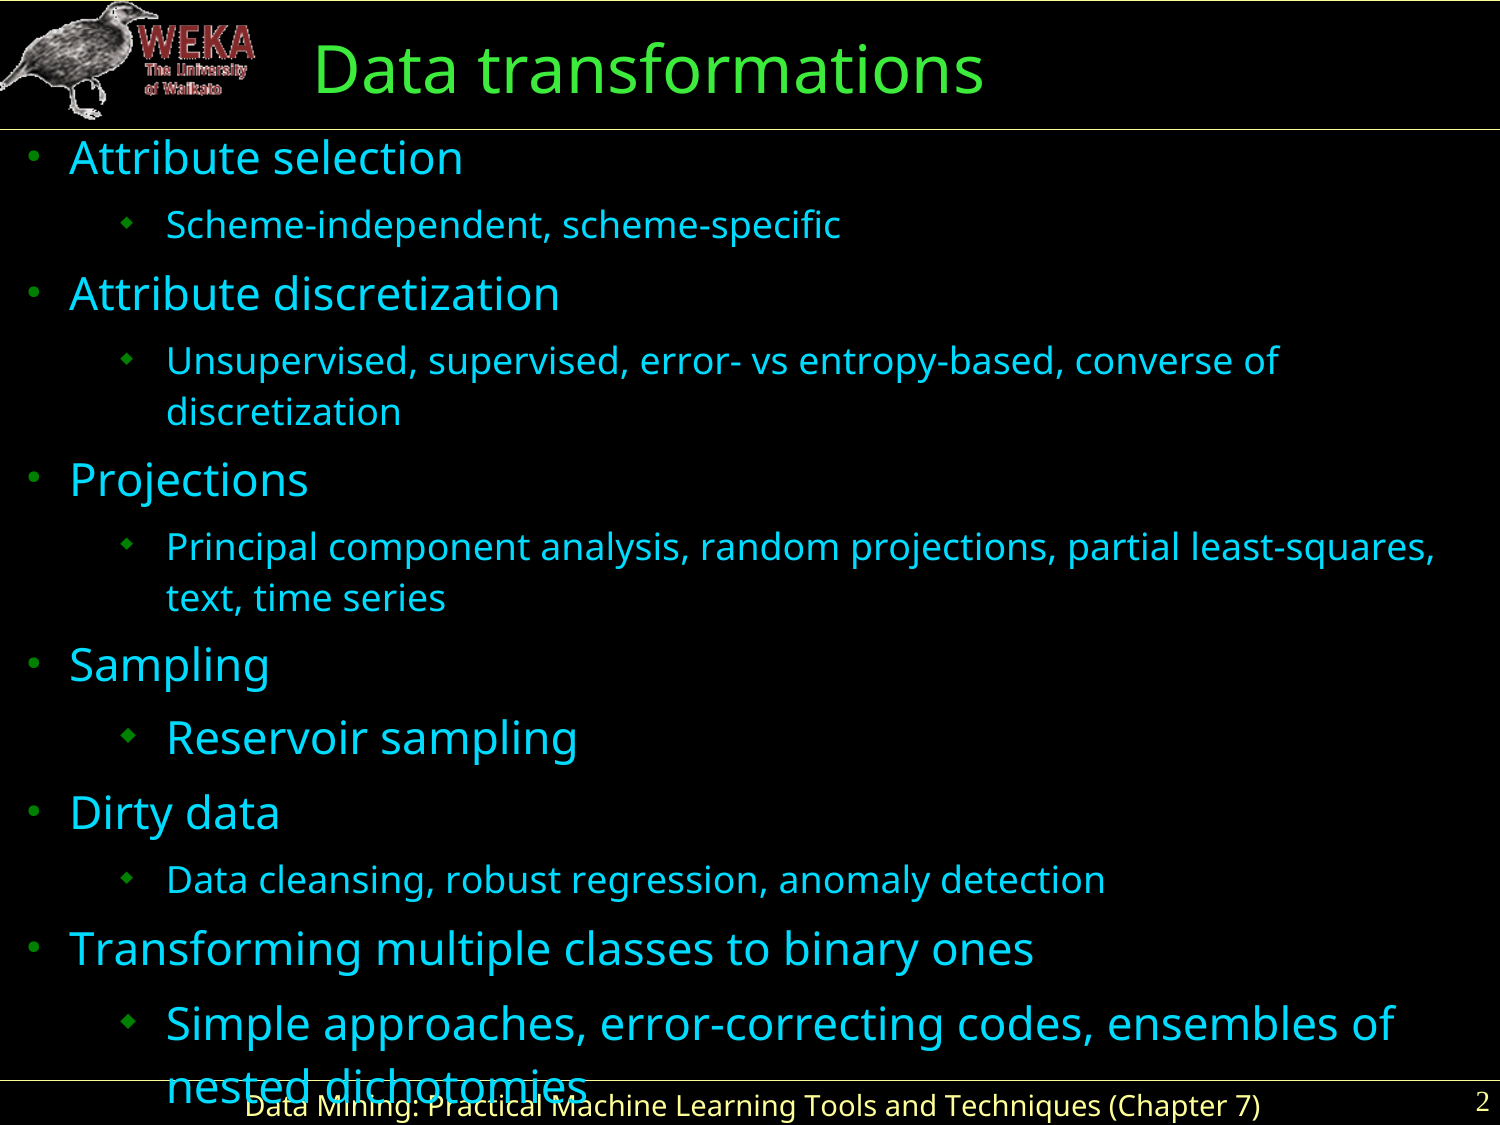

# Data transformations
Attribute selection
Scheme-independent, scheme-specific
Attribute discretization
Unsupervised, supervised, error- vs entropy-based, converse of discretization
Projections
Principal component analysis, random projections, partial least-squares, text, time series
Sampling
Reservoir sampling
Dirty data
Data cleansing, robust regression, anomaly detection
Transforming multiple classes to binary ones
Simple approaches, error-correcting codes, ensembles of nested dichotomies
Calibrating class probabilities
Data Mining: Practical Machine Learning Tools and Techniques (Chapter 7)
2